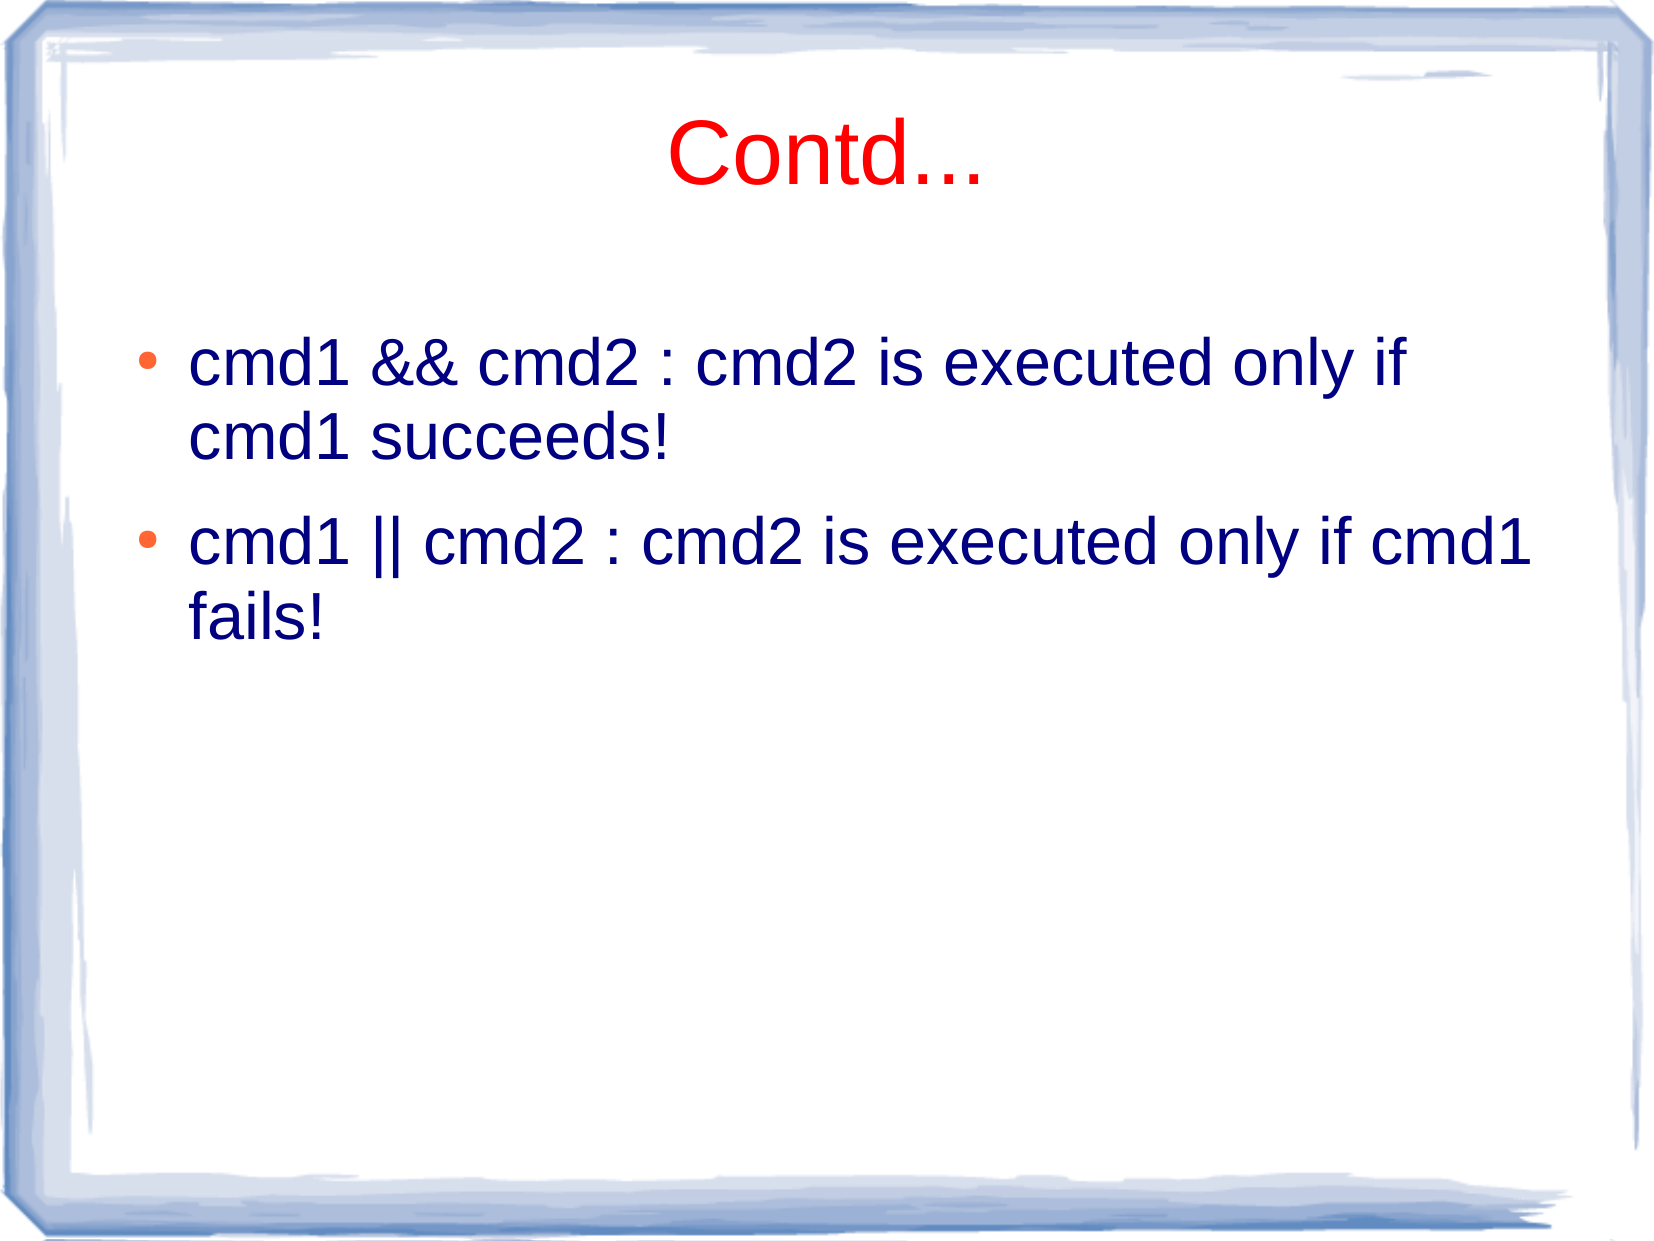

# Contd...
cmd1 && cmd2 : cmd2 is executed only if cmd1 succeeds!
cmd1 || cmd2 : cmd2 is executed only if cmd1 fails!